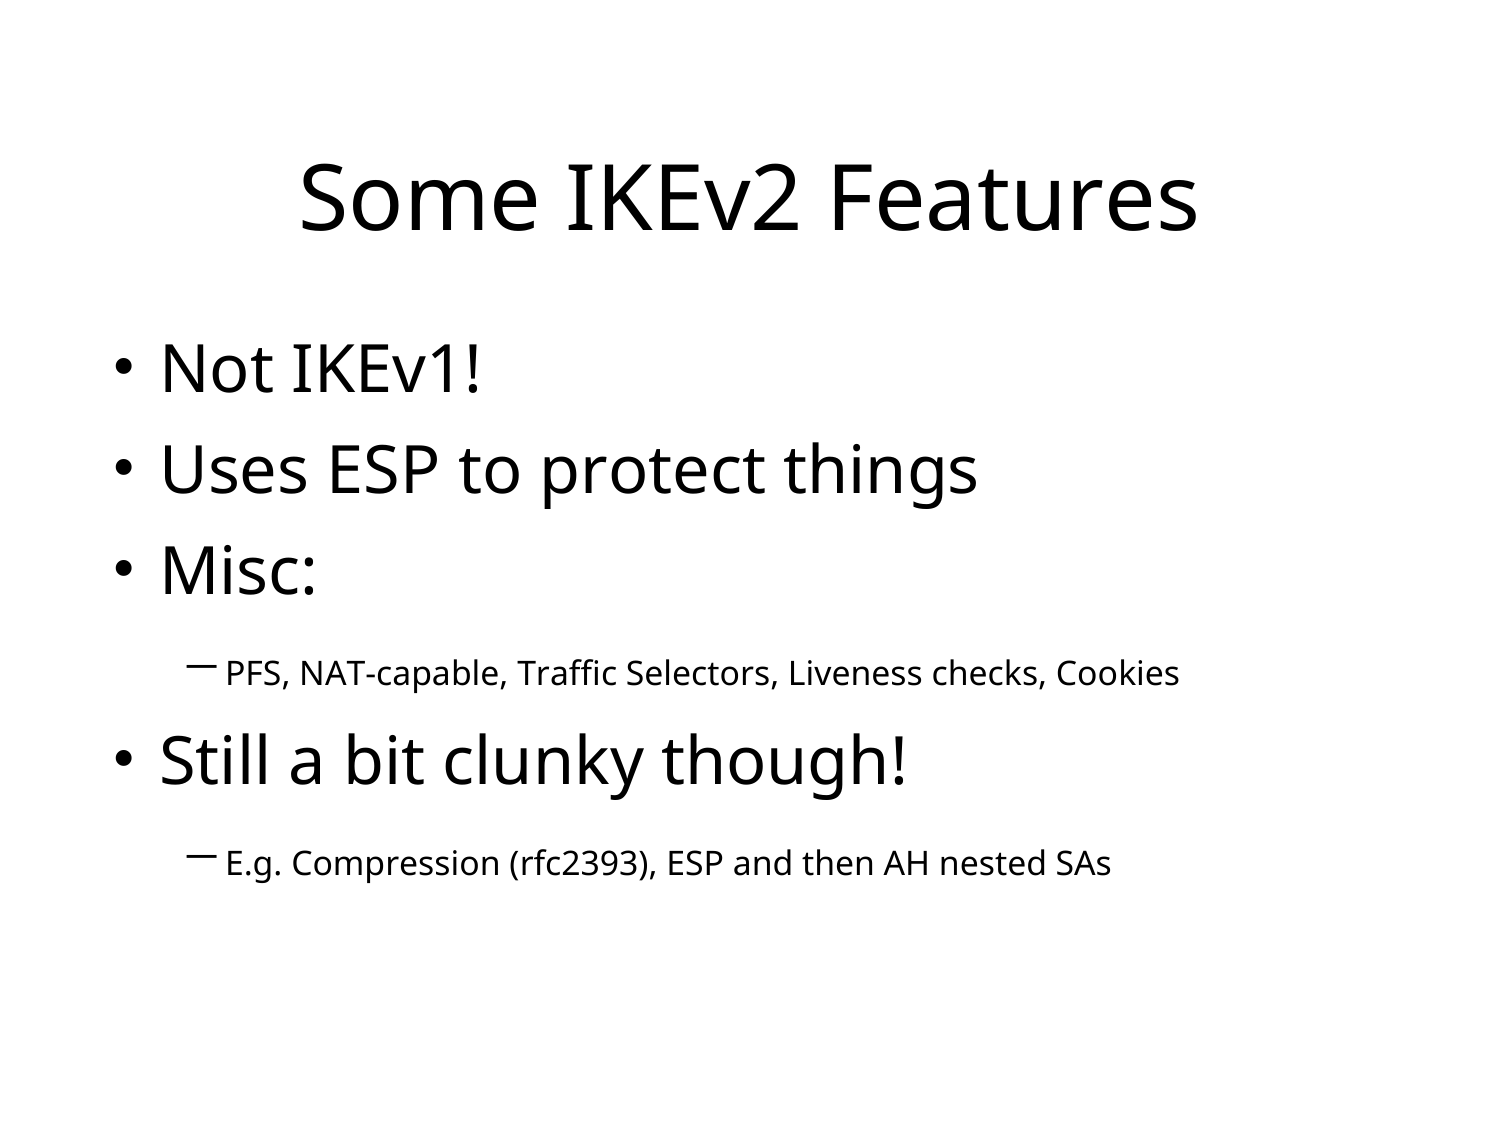

Some IKEv2 Features
Not IKEv1!
Uses ESP to protect things
Misc:
PFS, NAT-capable, Traffic Selectors, Liveness checks, Cookies
Still a bit clunky though!
E.g. Compression (rfc2393), ESP and then AH nested SAs